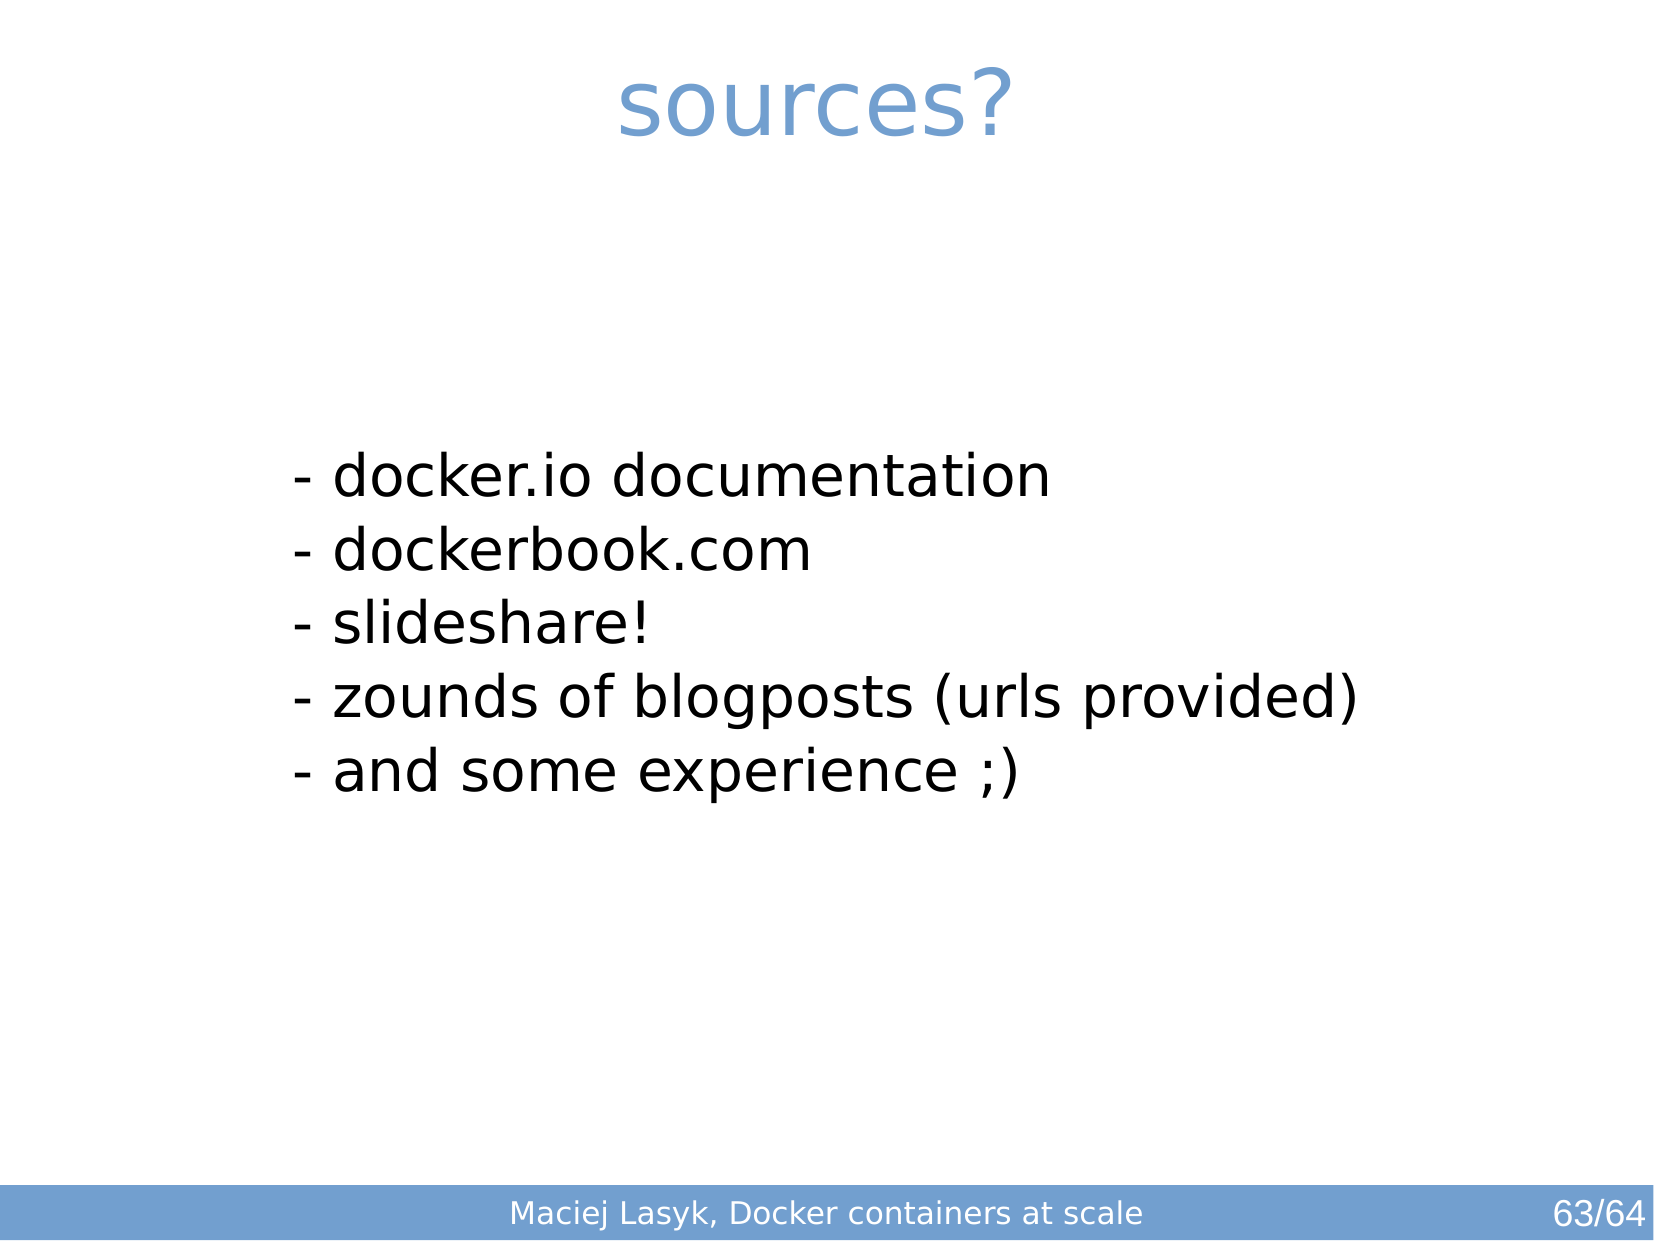

sources?
- docker.io documentation
- dockerbook.com
- slideshare!
- zounds of blogposts (urls provided)
- and some experience ;)
 63/64
Maciej Lasyk, Docker containers at scale